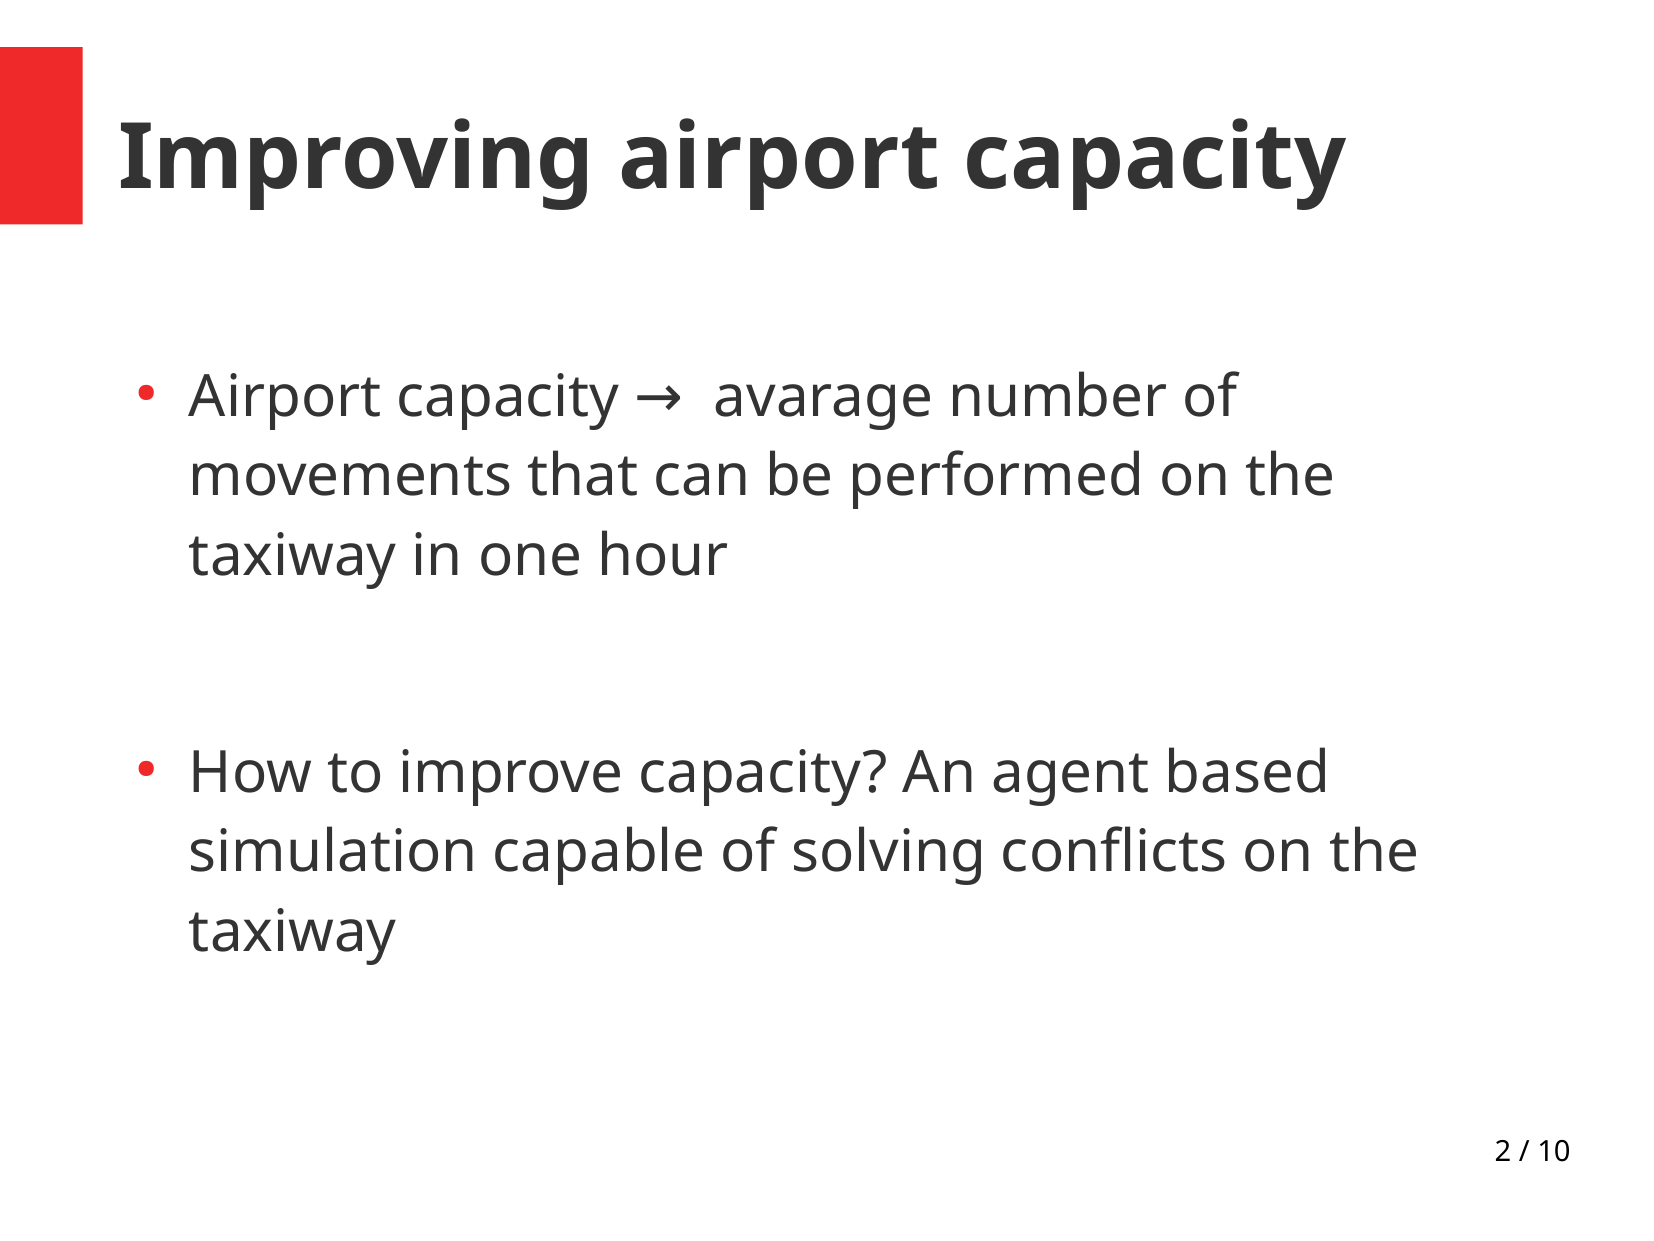

# Improving airport capacity
Airport capacity → avarage number of movements that can be performed on the taxiway in one hour
How to improve capacity? An agent based simulation capable of solving conflicts on the taxiway
2